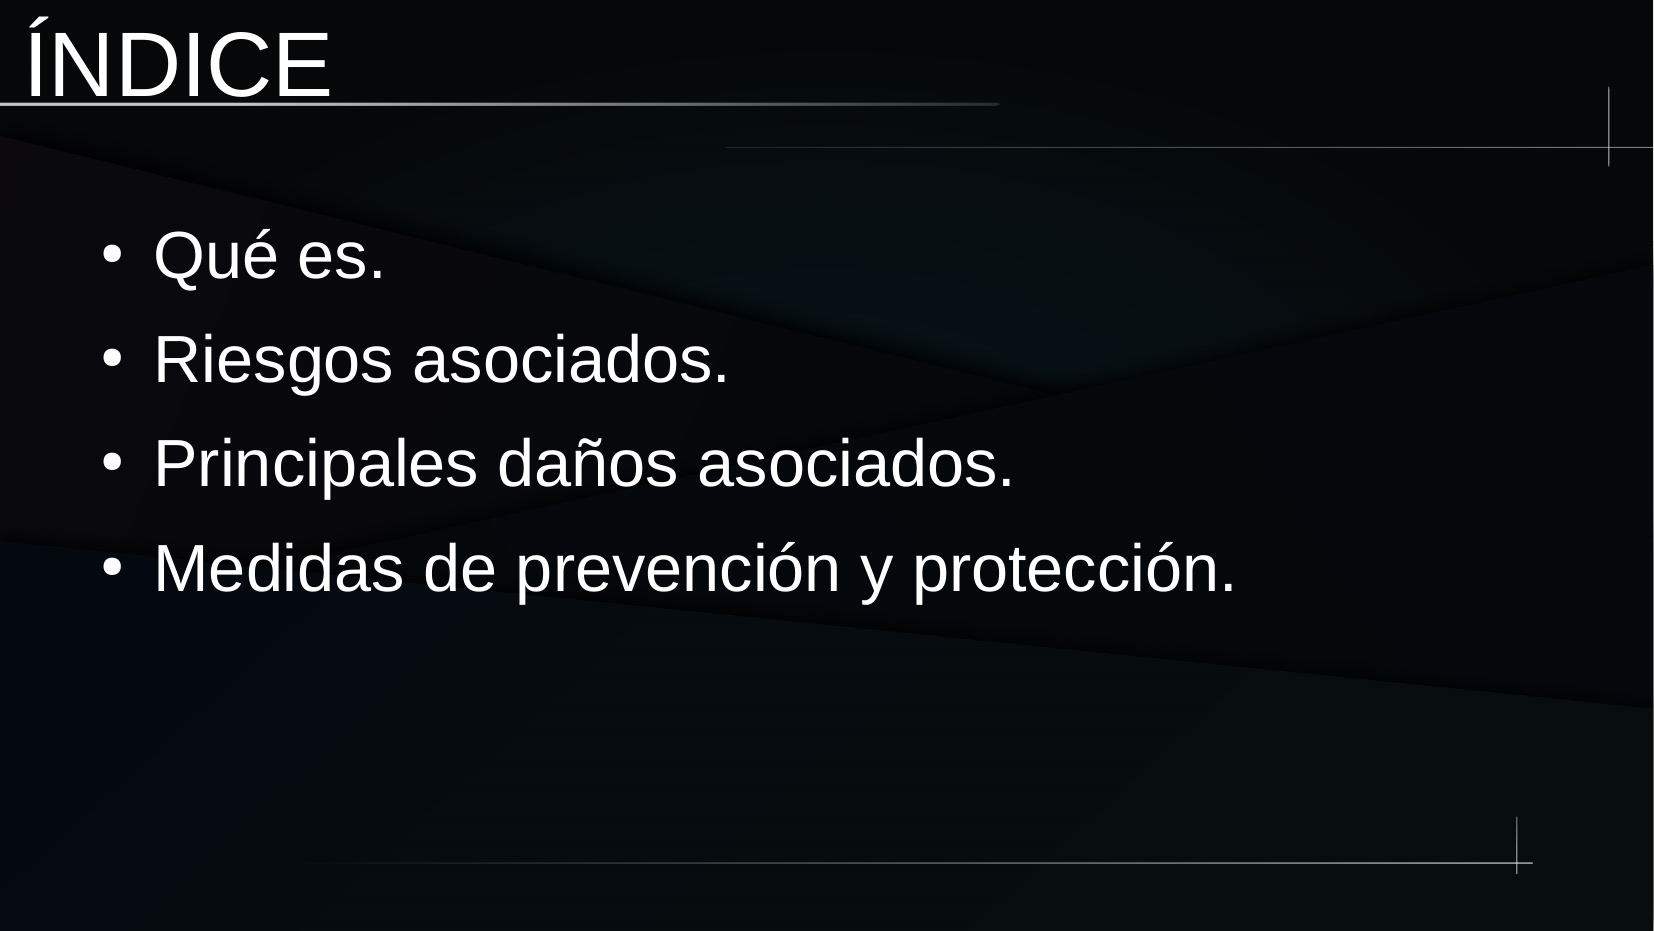

# ÍNDICE
Qué es.
Riesgos asociados.
Principales daños asociados.
Medidas de prevención y protección.